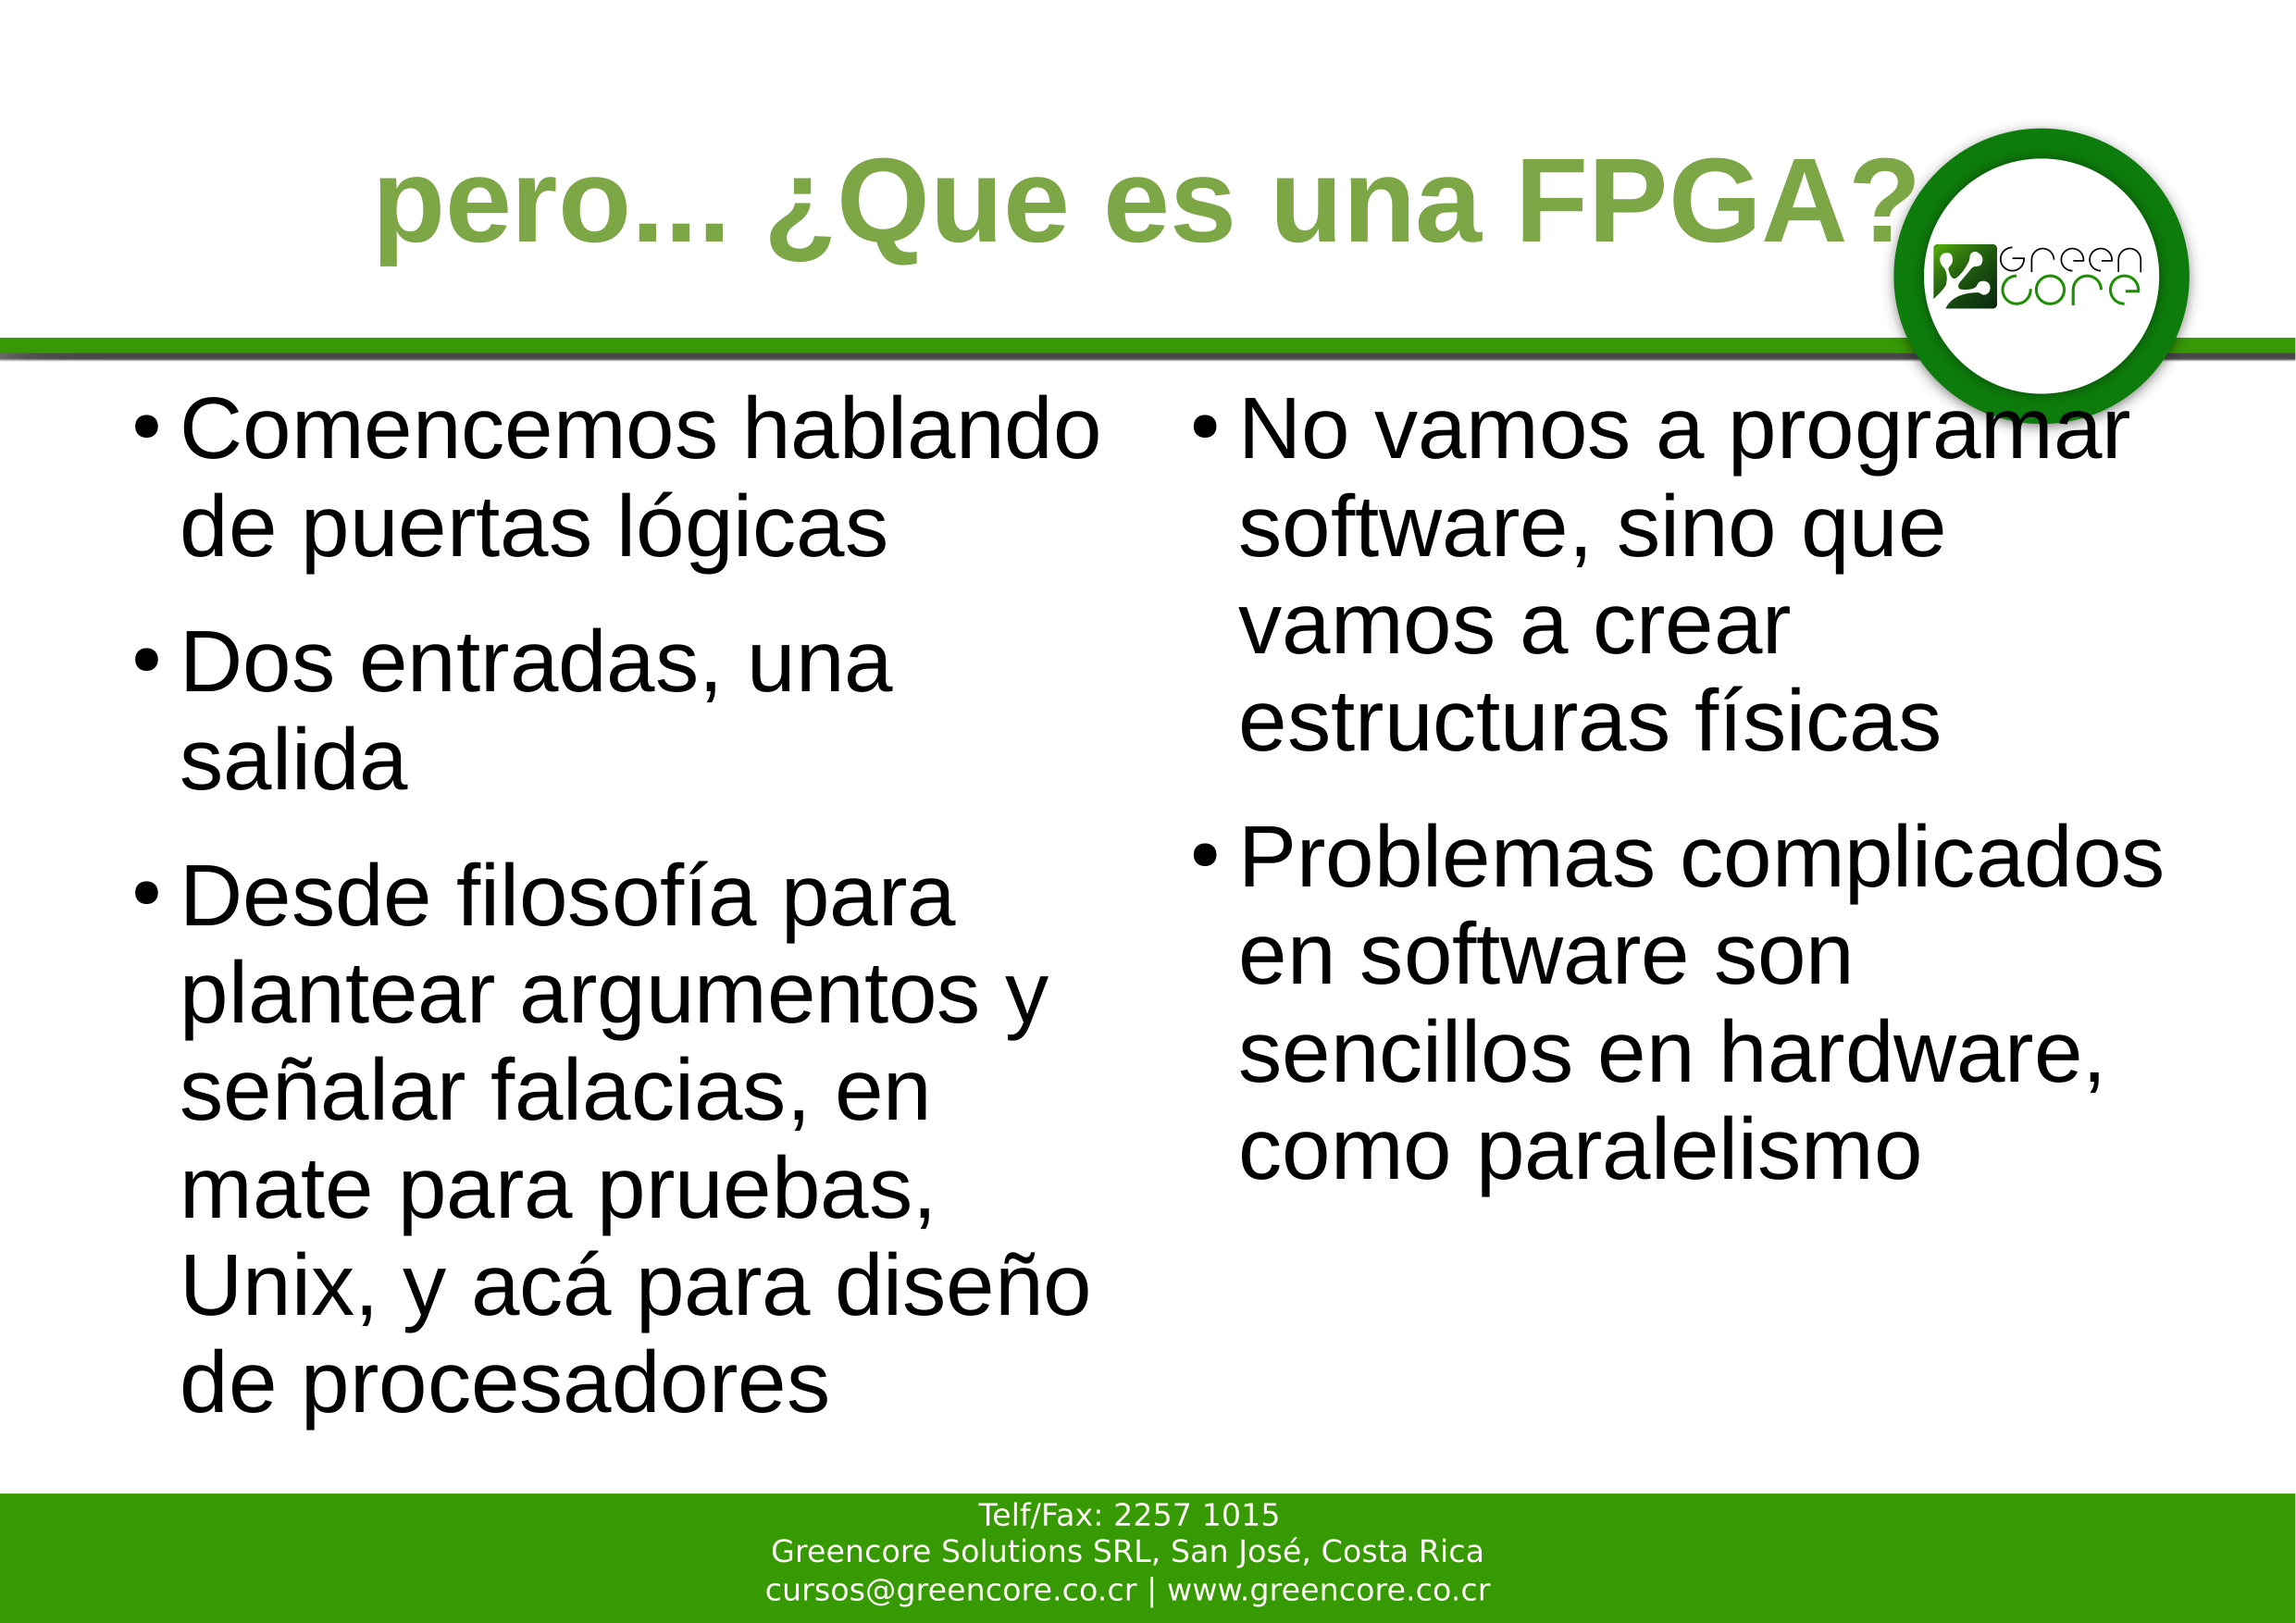

# pero... ¿Que es una FPGA?
Comencemos hablando de puertas lógicas
Dos entradas, una salida
Desde filosofía para plantear argumentos y señalar falacias, en mate para pruebas, Unix, y acá para diseño de procesadores
No vamos a programar software, sino que vamos a crear estructuras físicas
Problemas complicados en software son sencillos en hardware, como paralelismo